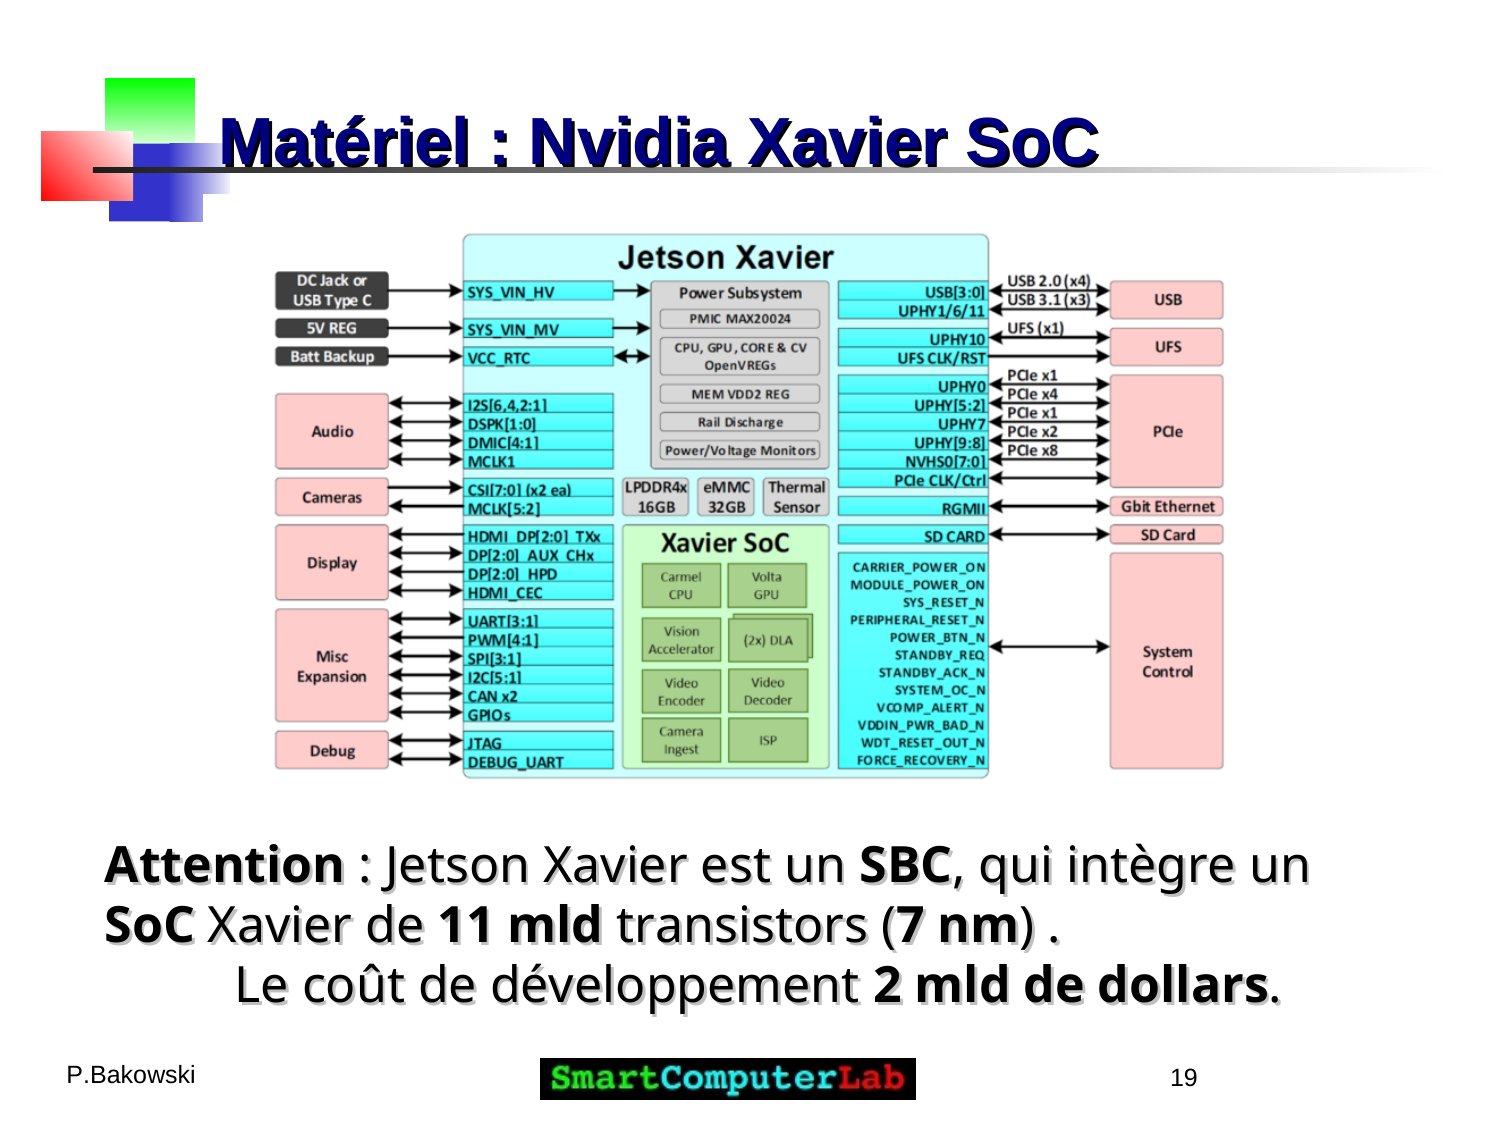

# Matériel : Nvidia Xavier SoC
Attention : Jetson Xavier est un SBC, qui intègre un SoC Xavier de 11 mld transistors (7 nm) . Le coût de développement 2 mld de dollars.
19